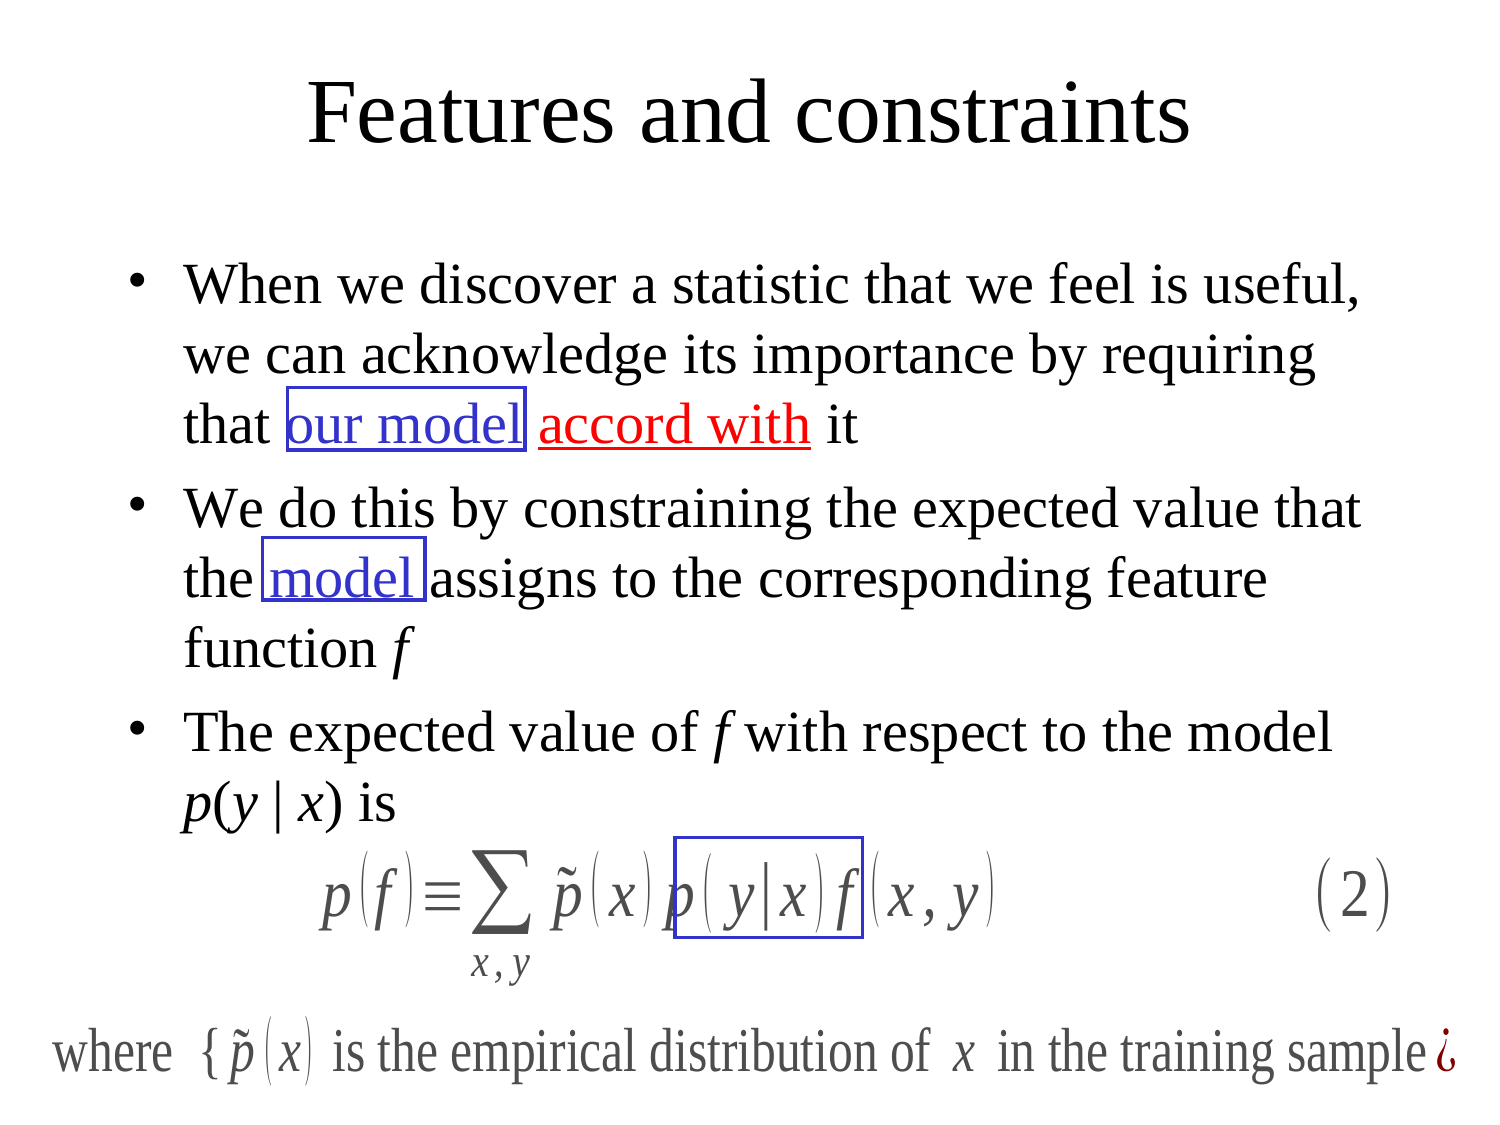

# Features and constraints
When we discover a statistic that we feel is useful, we can acknowledge its importance by requiring that our model accord with it
We do this by constraining the expected value that the model assigns to the corresponding feature function f
The expected value of f with respect to the model p(y | x) is